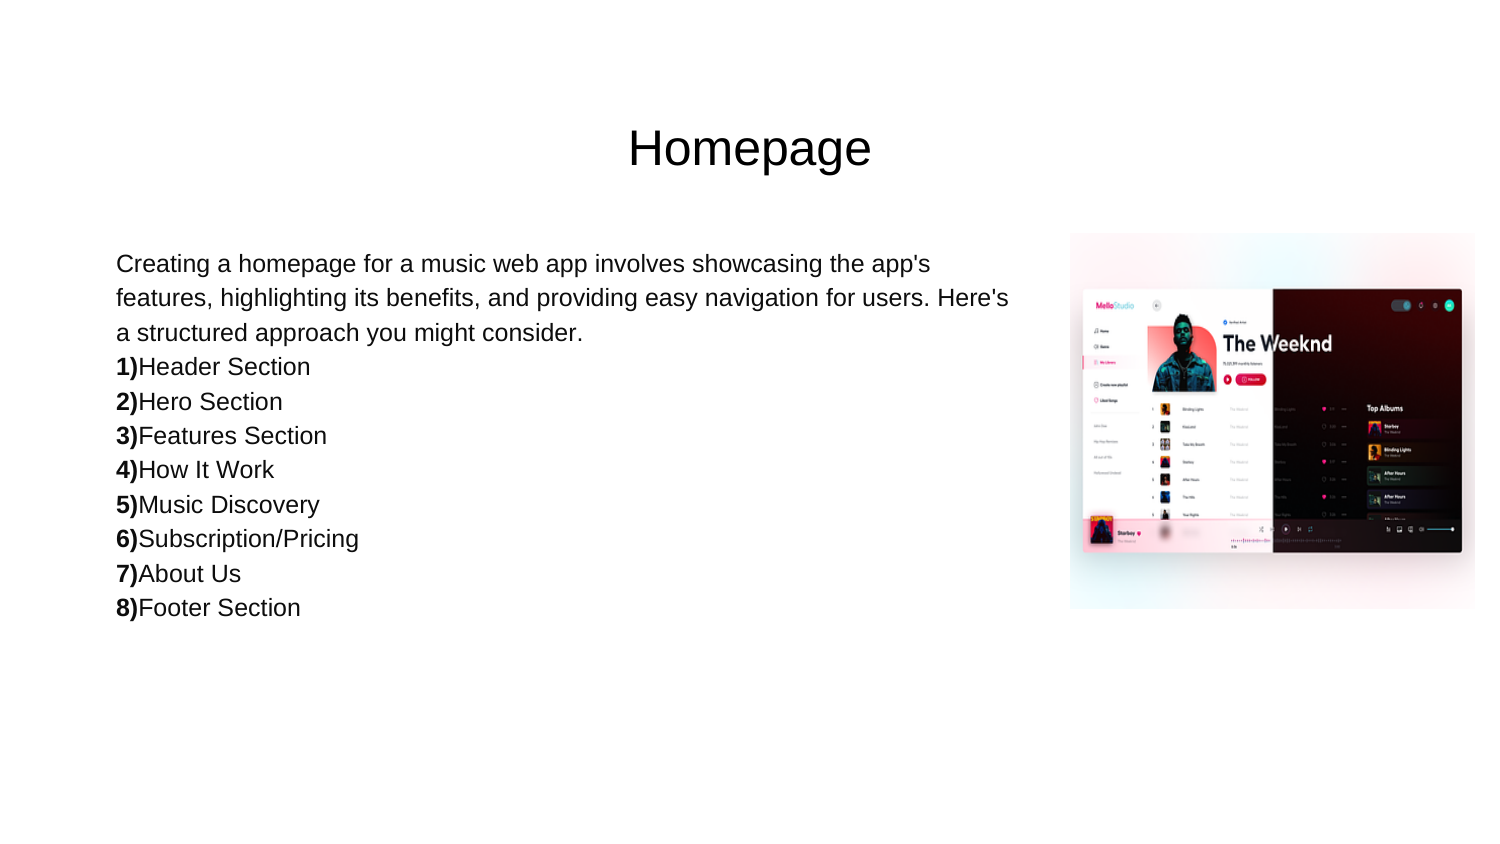

# Homepage
Creating a homepage for a music web app involves showcasing the app's features, highlighting its benefits, and providing easy navigation for users. Here's a structured approach you might consider.
1)Header Section
2)Hero Section
3)Features Section
4)How It Work
5)Music Discovery
6)Subscription/Pricing
7)About Us
8)Footer Section